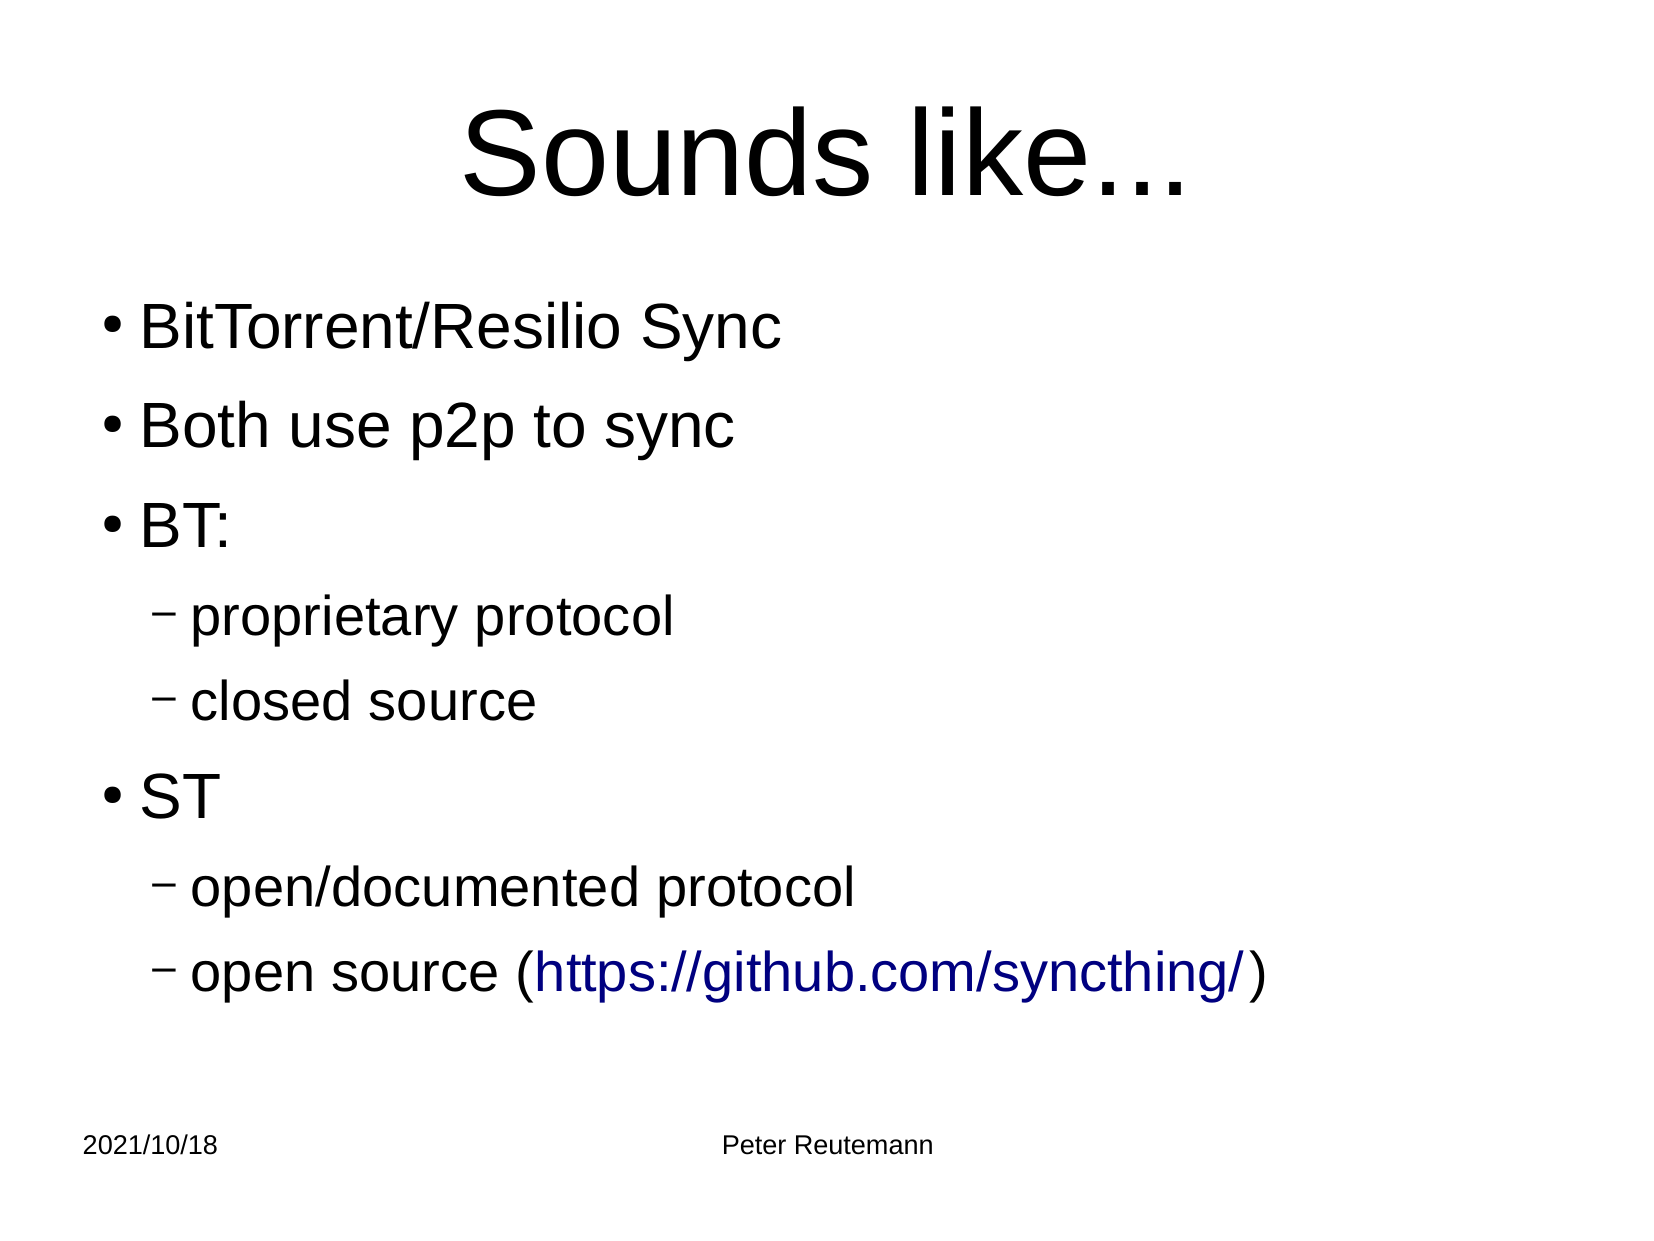

# Sounds like...
BitTorrent/Resilio Sync
Both use p2p to sync
BT:
proprietary protocol
closed source
ST
open/documented protocol
open source (https://github.com/syncthing/)
2021/10/18
Peter Reutemann